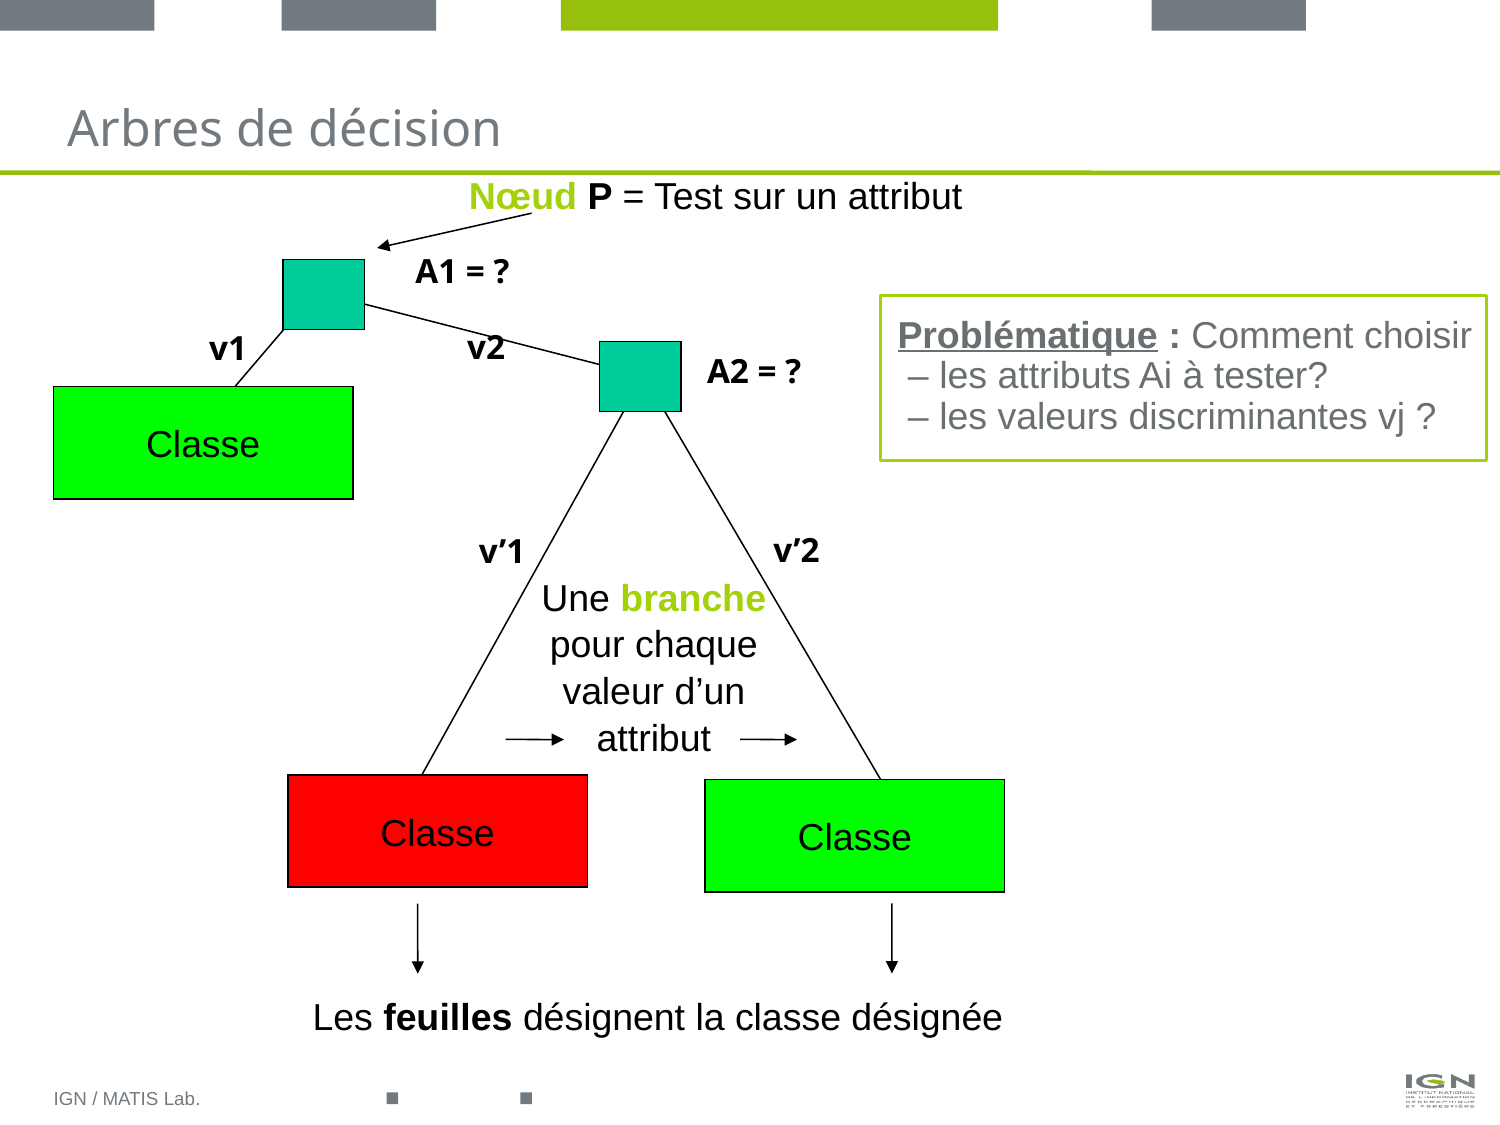

Arbres de décision
Nœud P = Test sur un attribut
A1 = ?
Problématique : Comment choisir
 – les attributs Ai à tester?
 – les valeurs discriminantes vj ?
v2
v1
A2 = ?
Classe
v’2
v’1
Une branche pour chaque valeur d’un attribut
Classe
Classe
Les feuilles désignent la classe désignée
IGN / MATIS Lab.